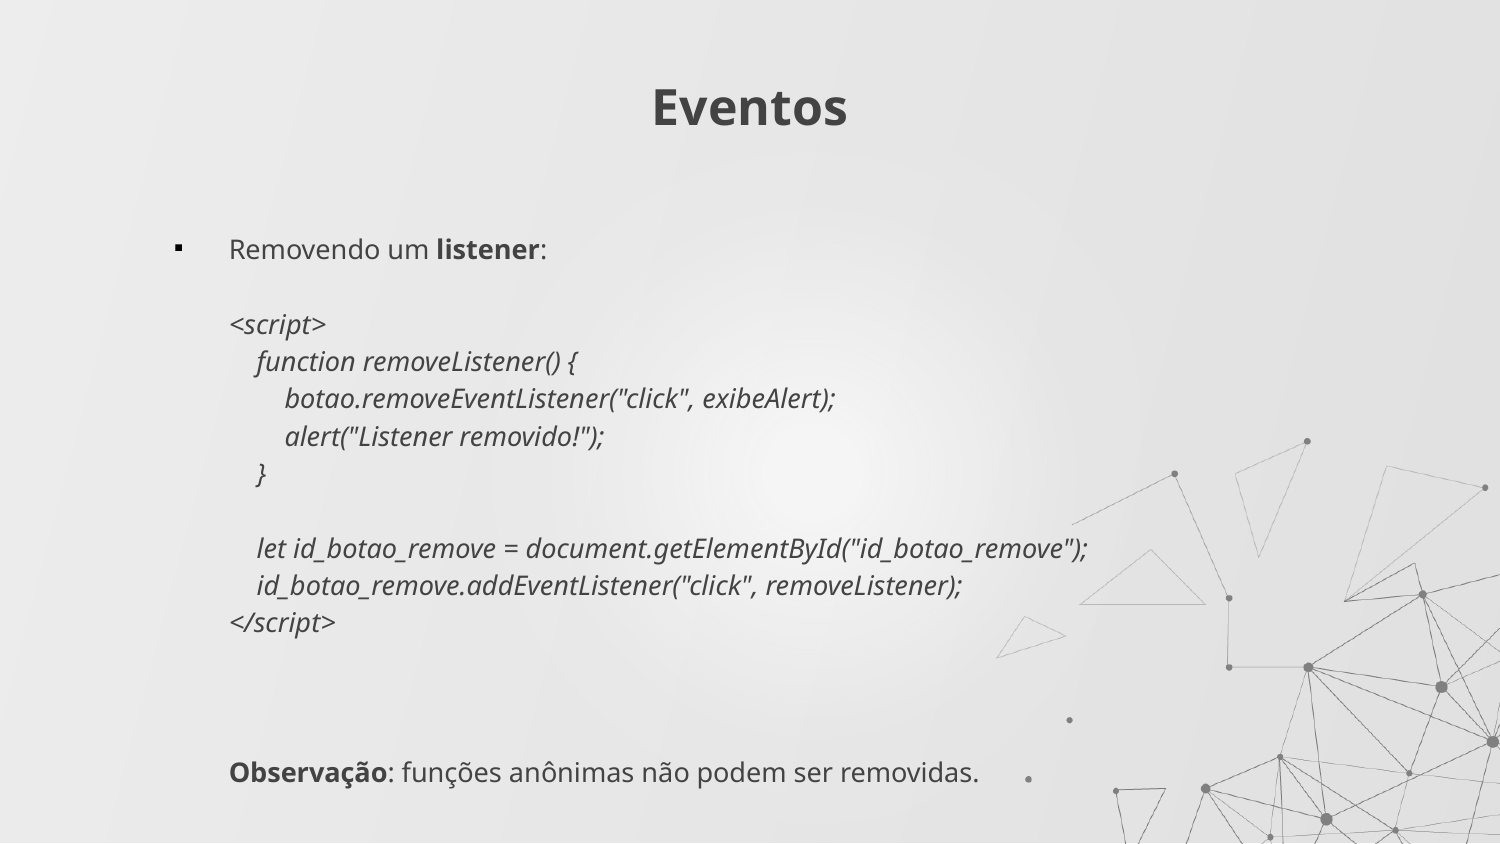

Eventos
# Removendo um listener:
<script>
 function removeListener() {
 botao.removeEventListener("click", exibeAlert);
 alert("Listener removido!");
 }
 let id_botao_remove = document.getElementById("id_botao_remove");
 id_botao_remove.addEventListener("click", removeListener);
</script>
Observação: funções anônimas não podem ser removidas.